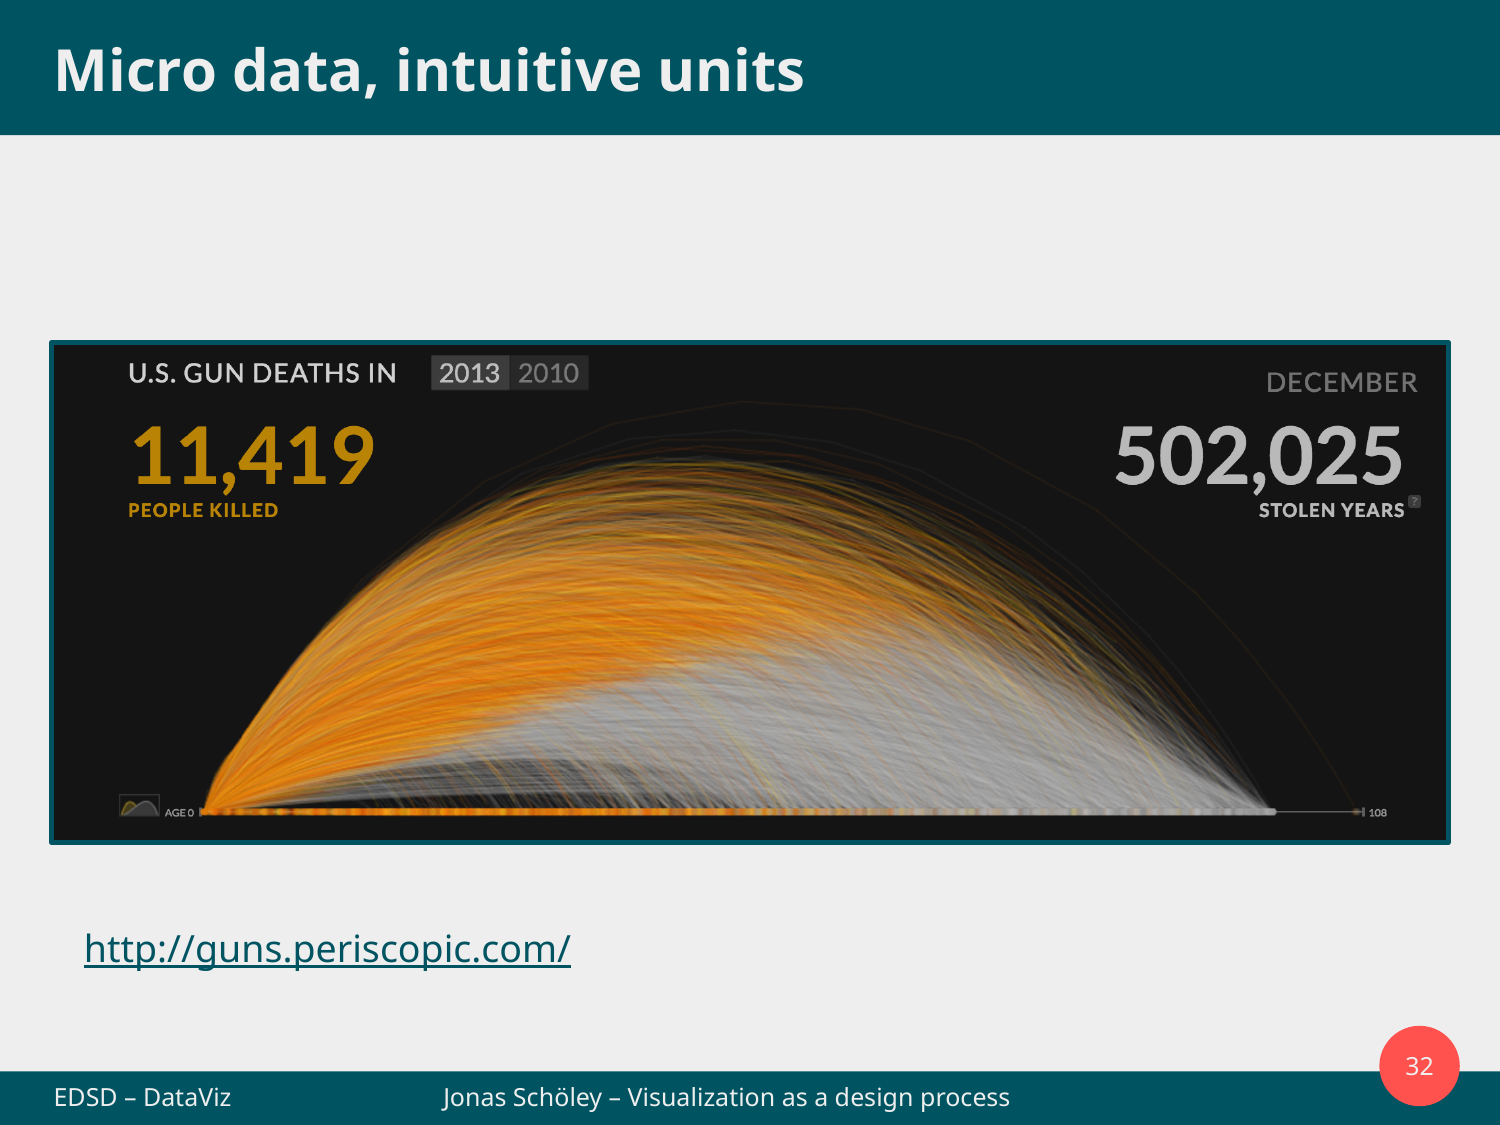

# Micro data, intuitive units
http://guns.periscopic.com/
32
EDSD – DataViz
Jonas Schöley – Visualization as a design process